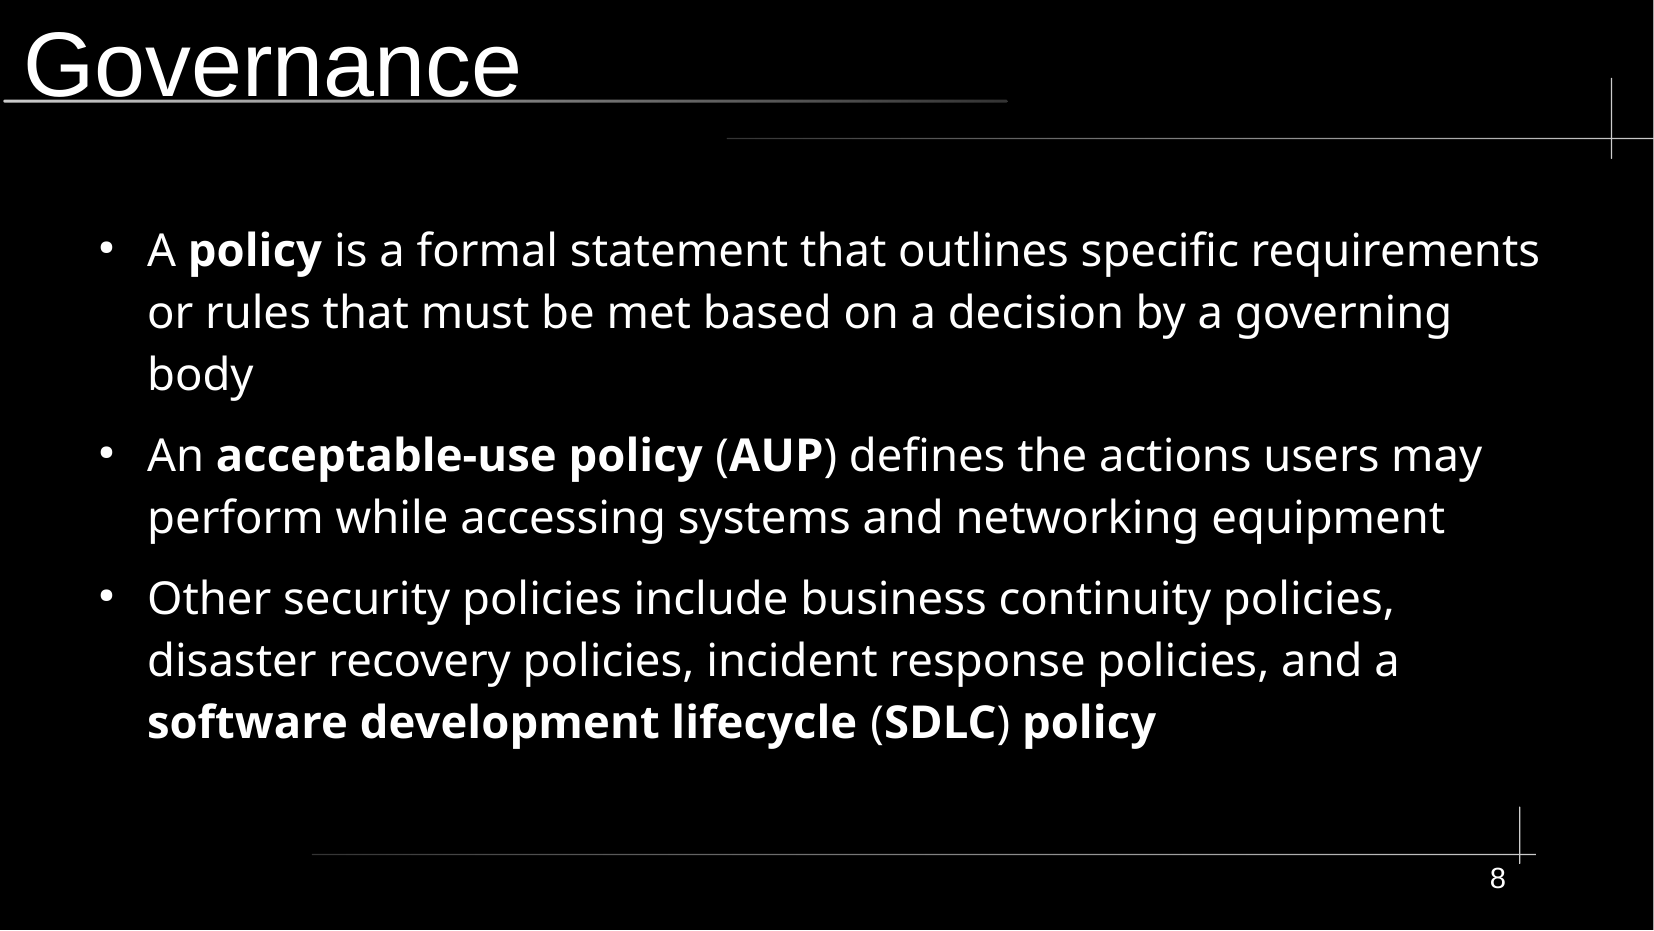

# Governance
A policy is a formal statement that outlines specific requirements or rules that must be met based on a decision by a governing body
An acceptable-use policy (AUP) defines the actions users may perform while accessing systems and networking equipment
Other security policies include business continuity policies, disaster recovery policies, incident response policies, and a software development lifecycle (SDLC) policy
8